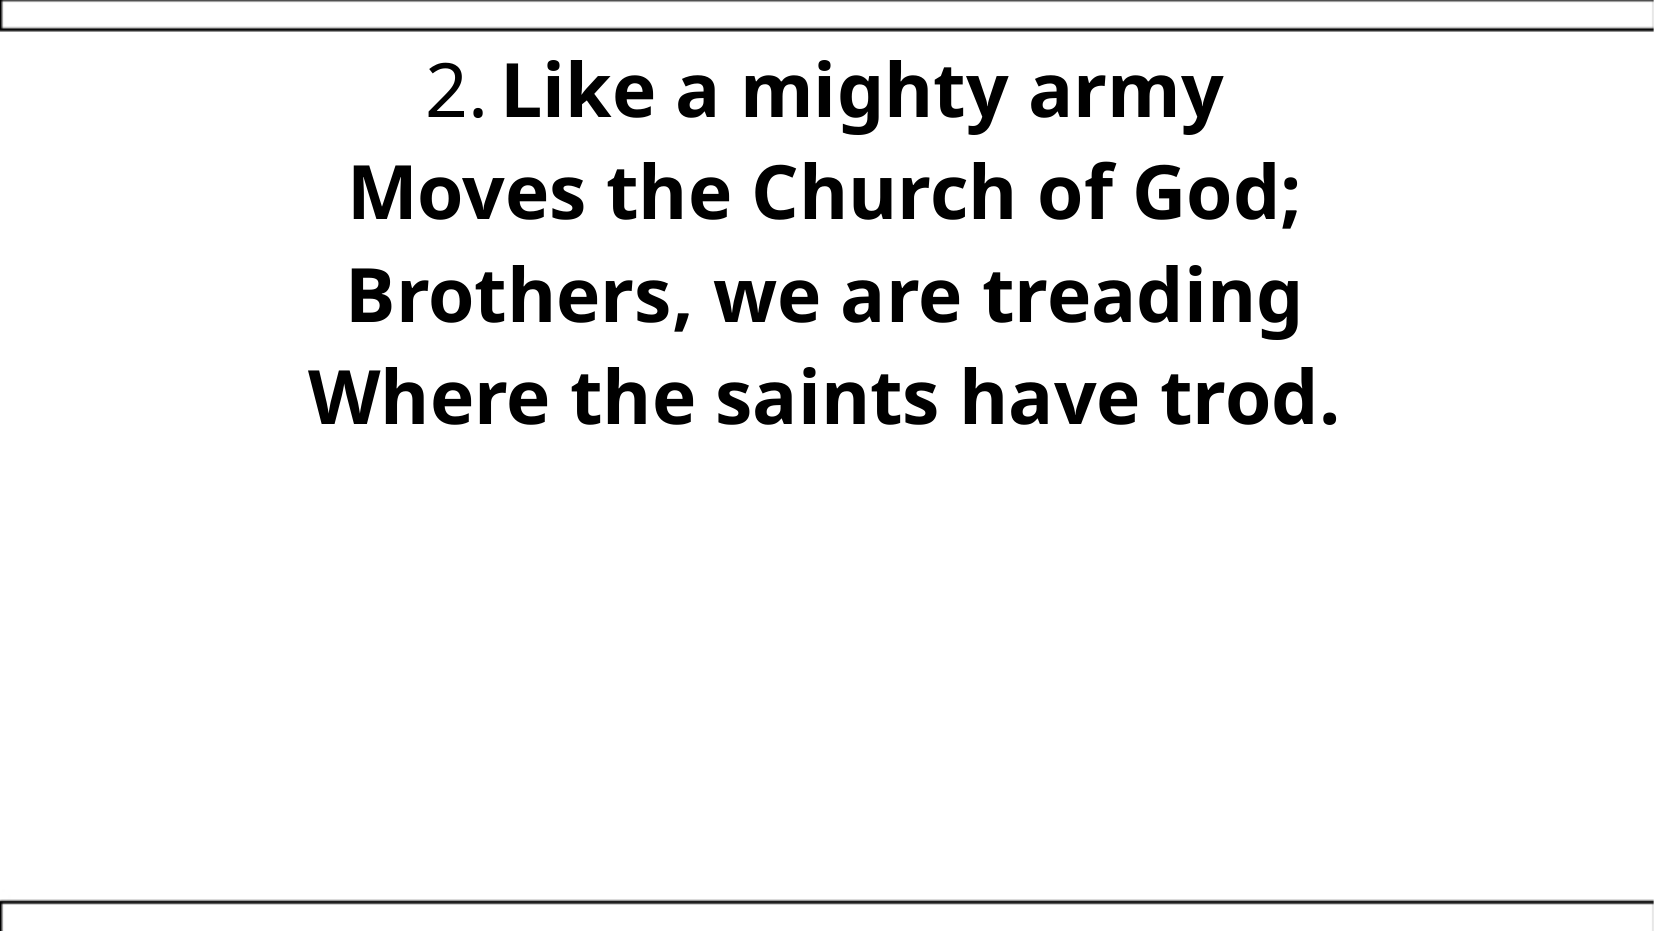

2.	Like a mighty army
Moves the Church of God;
Brothers, we are treading
Where the saints have trod.